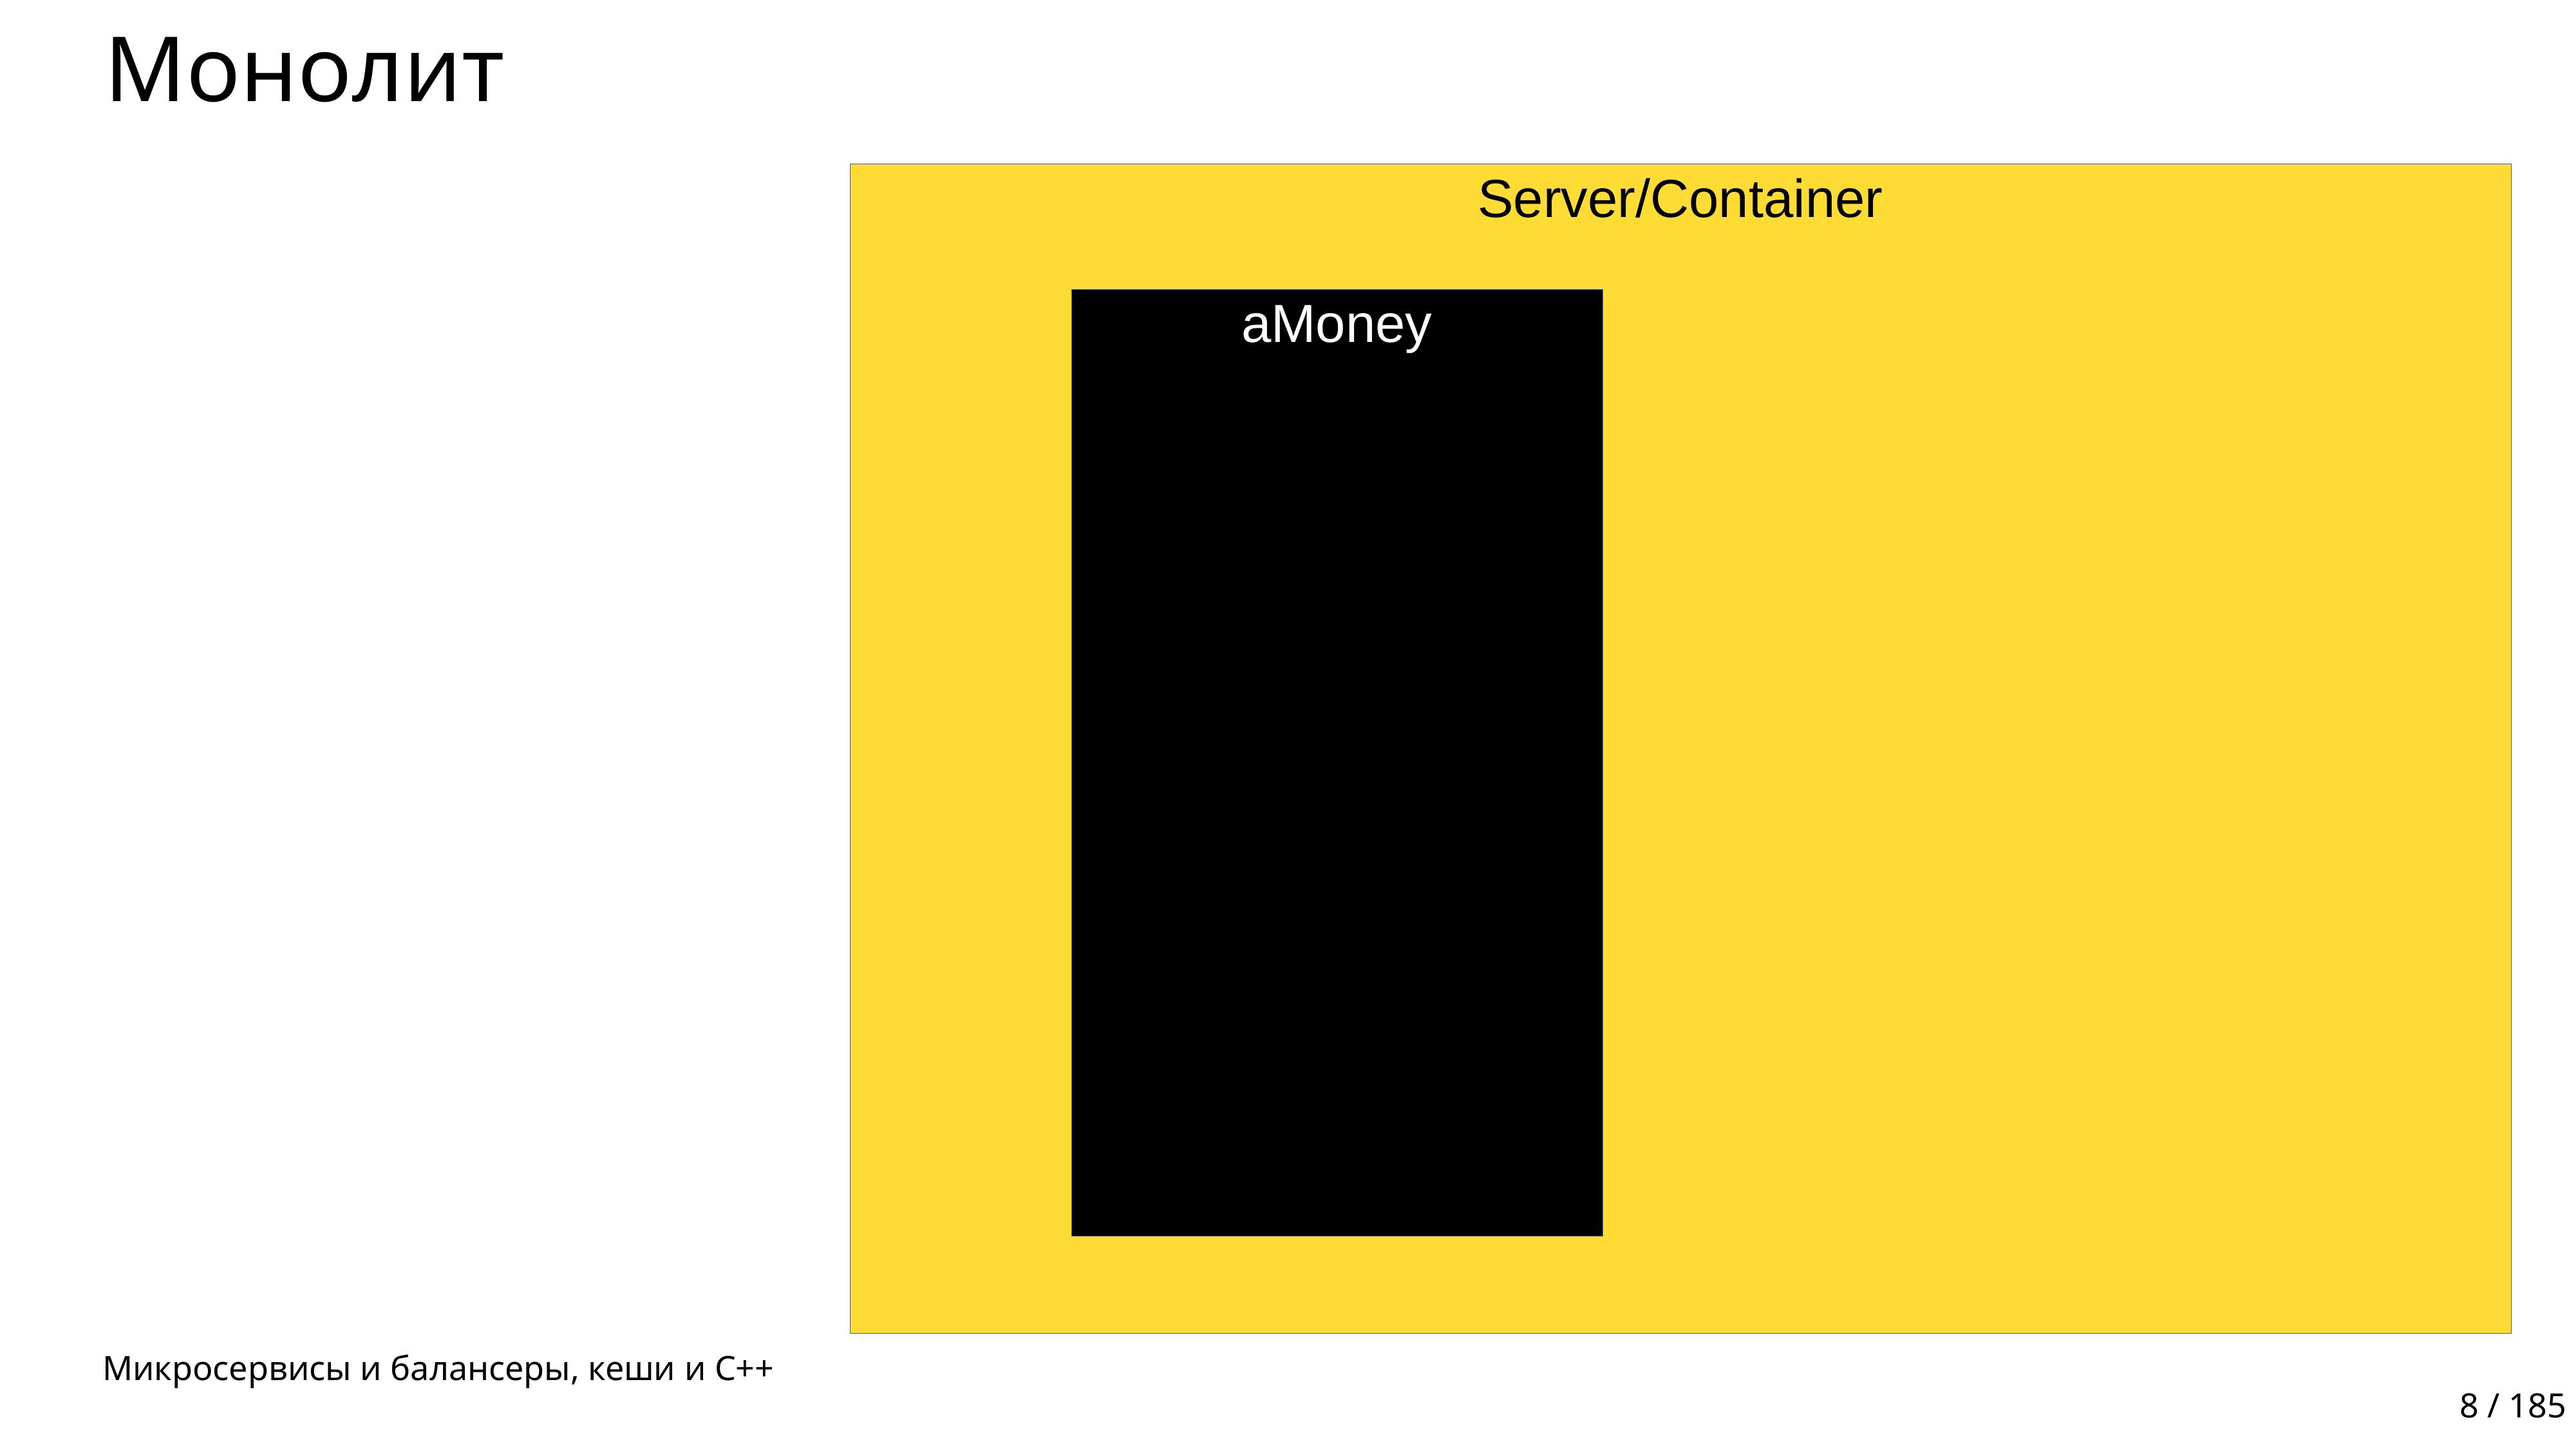

Монолит
Server/Container
aMoney
# Микросервисы и балансеры, кеши и C++